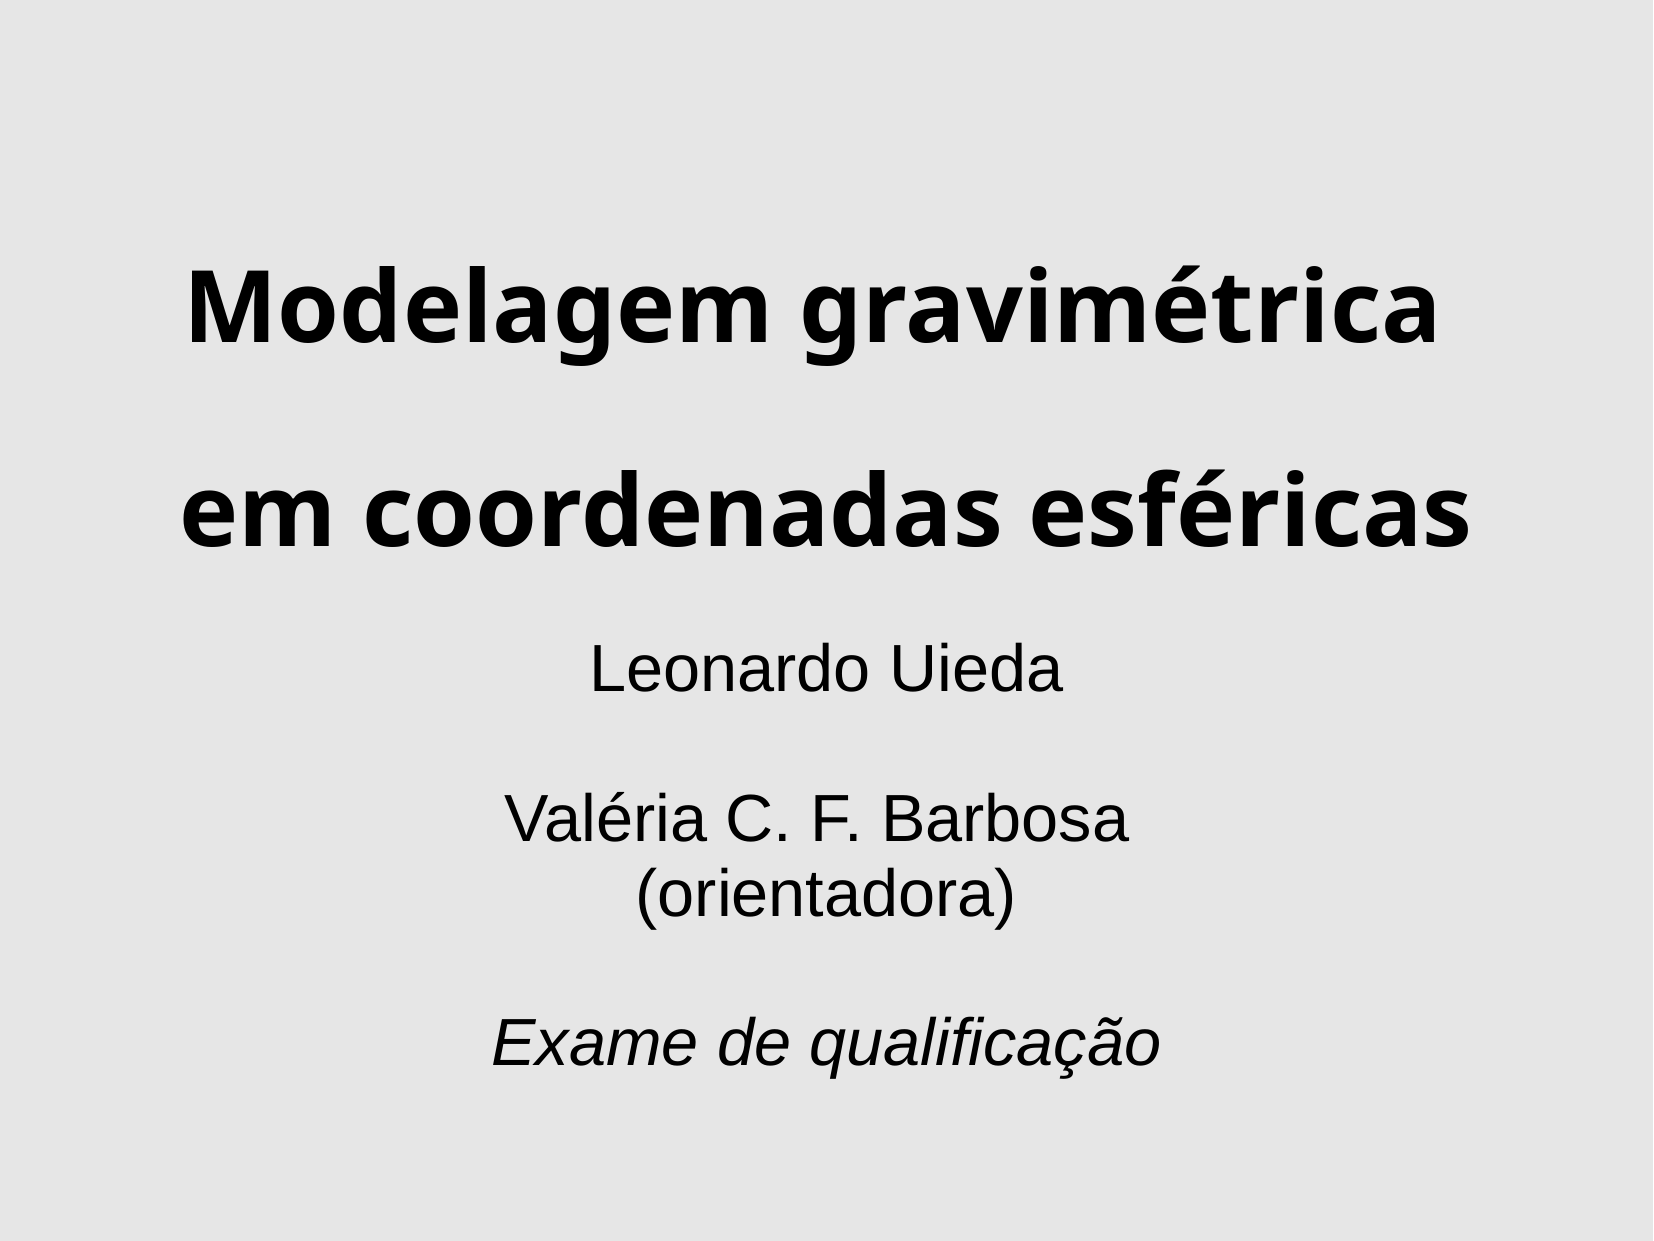

# Modelagem gravimétrica em coordenadas esféricas
Leonardo Uieda
Valéria C. F. Barbosa
(orientadora)
Exame de qualificação